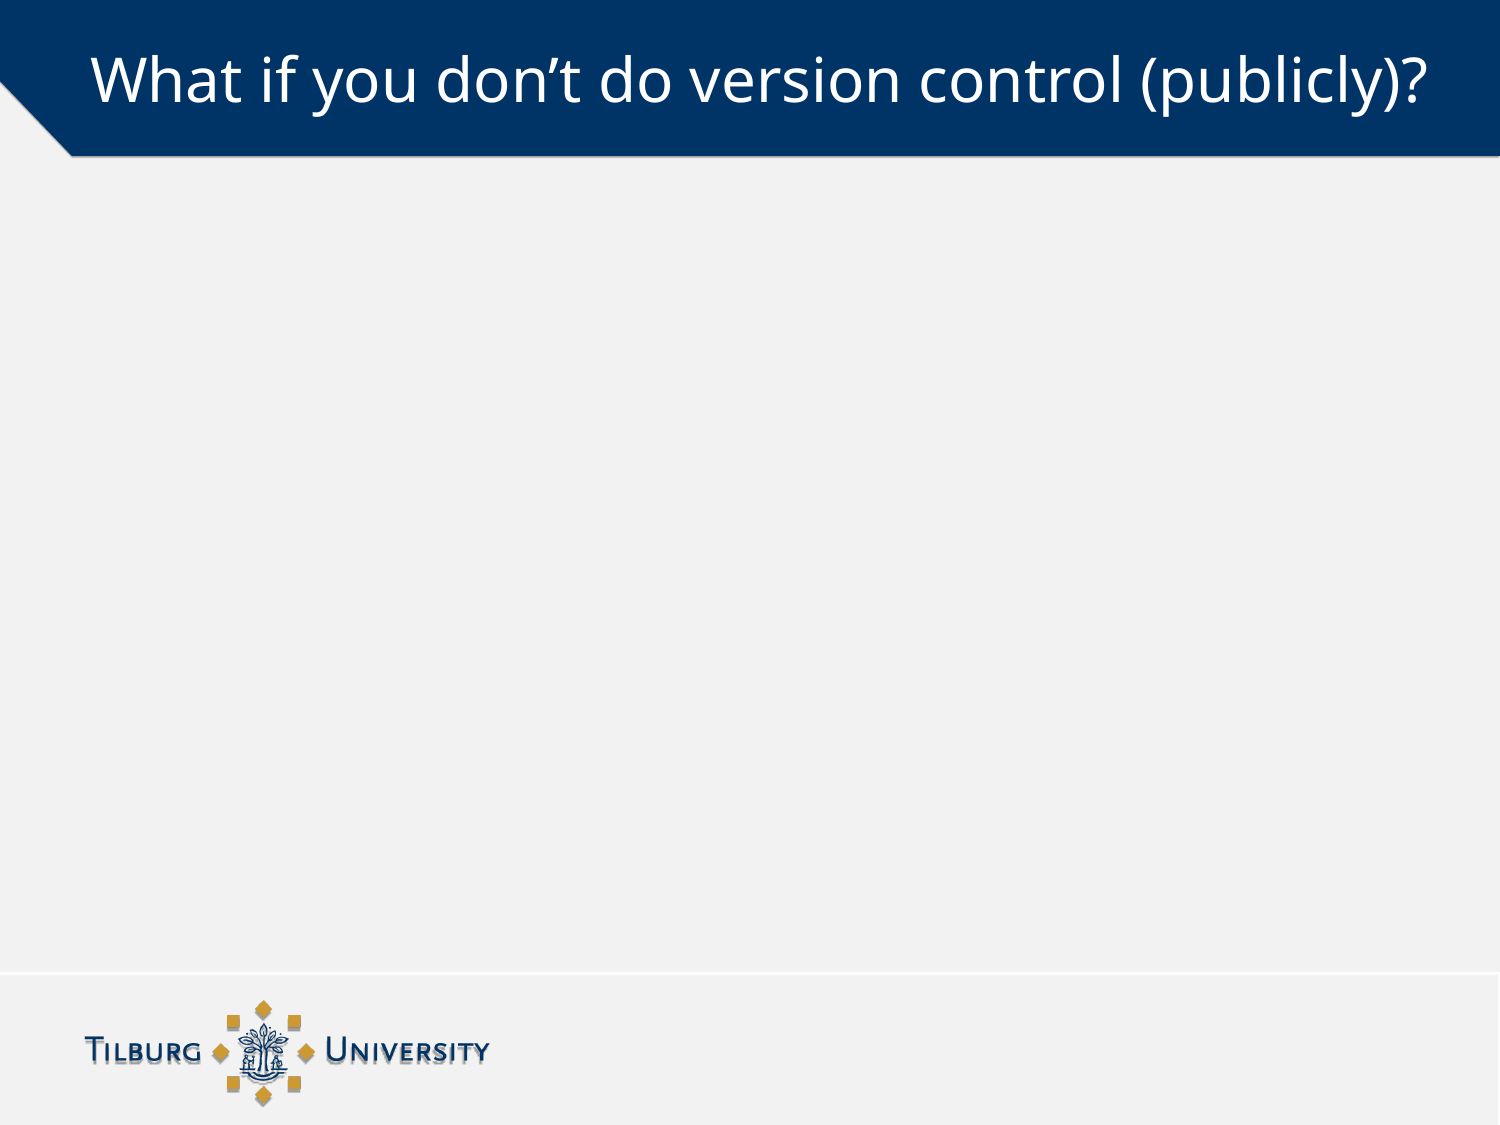

# What if you don’t do version control (publicly)?